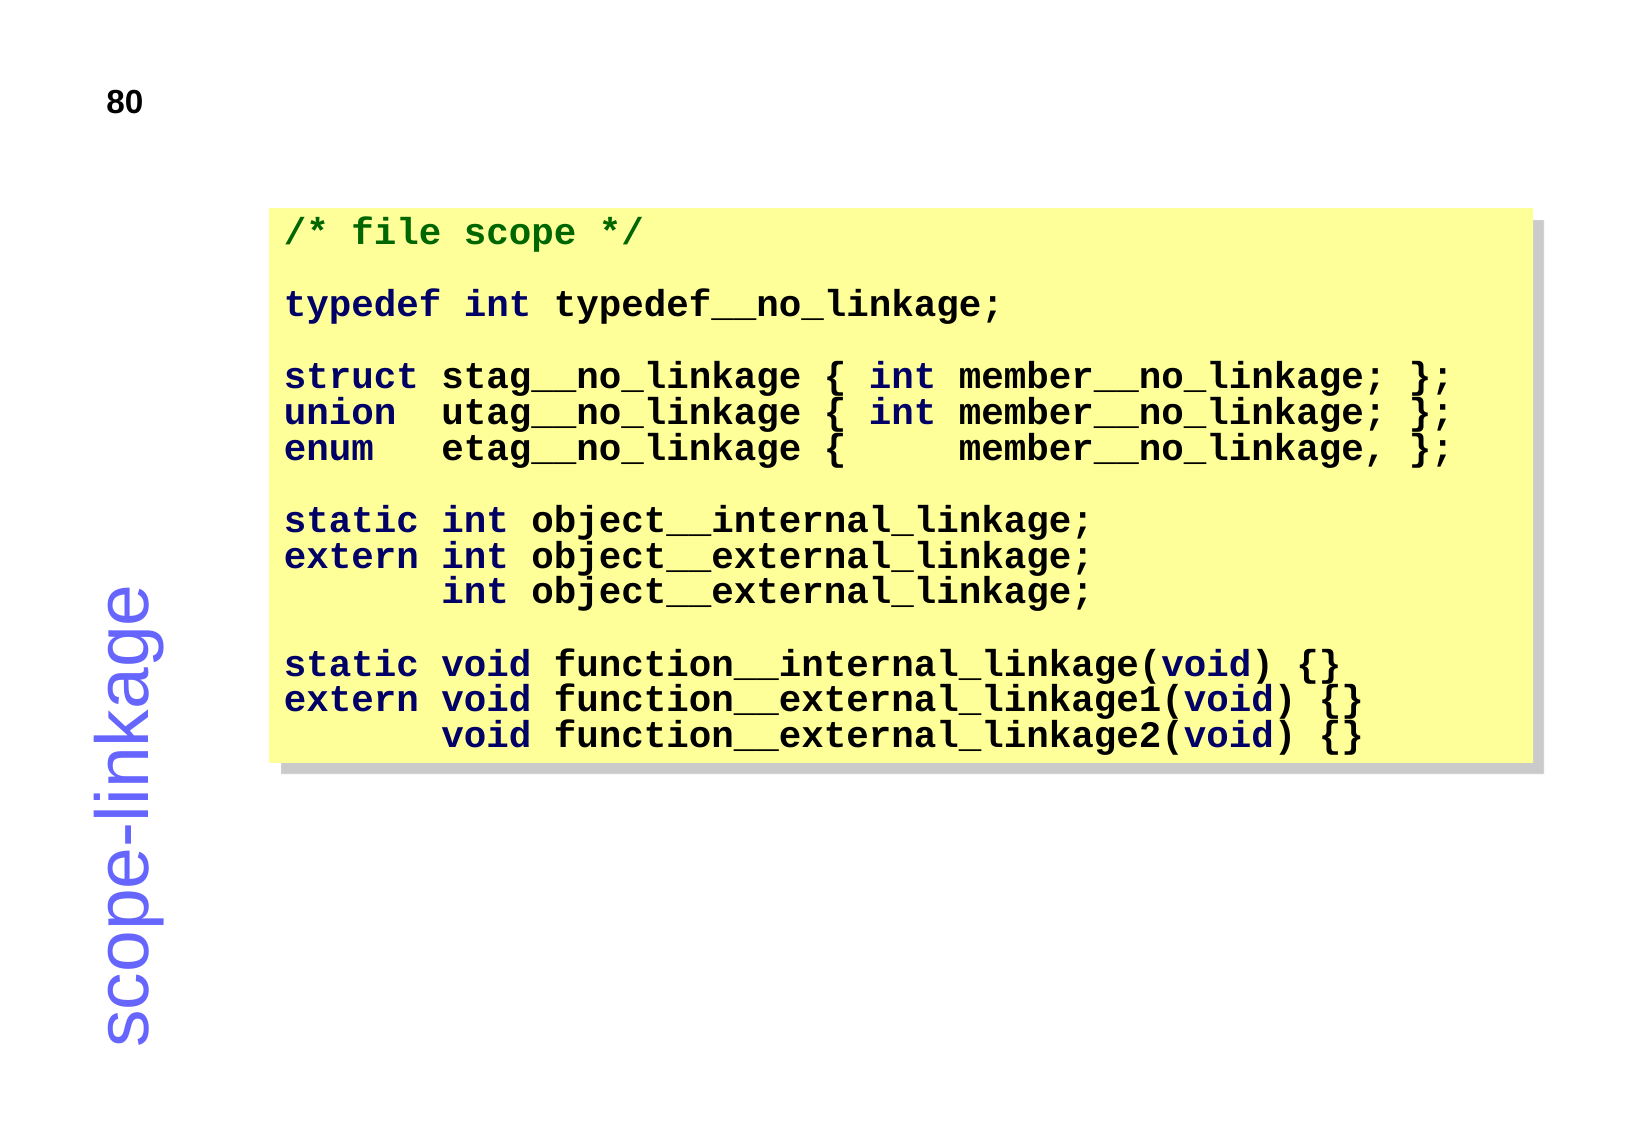

80
/* file scope */
typedef int typedef__no_linkage;
struct stag__no_linkage { int member__no_linkage; };
union utag__no_linkage { int member__no_linkage; };
enum etag__no_linkage { member__no_linkage, };
static int object__internal_linkage;
extern int object__external_linkage;
 int object__external_linkage;
static void function__internal_linkage(void) {}
extern void function__external_linkage1(void) {}
 void function__external_linkage2(void) {}
# scope-linkage